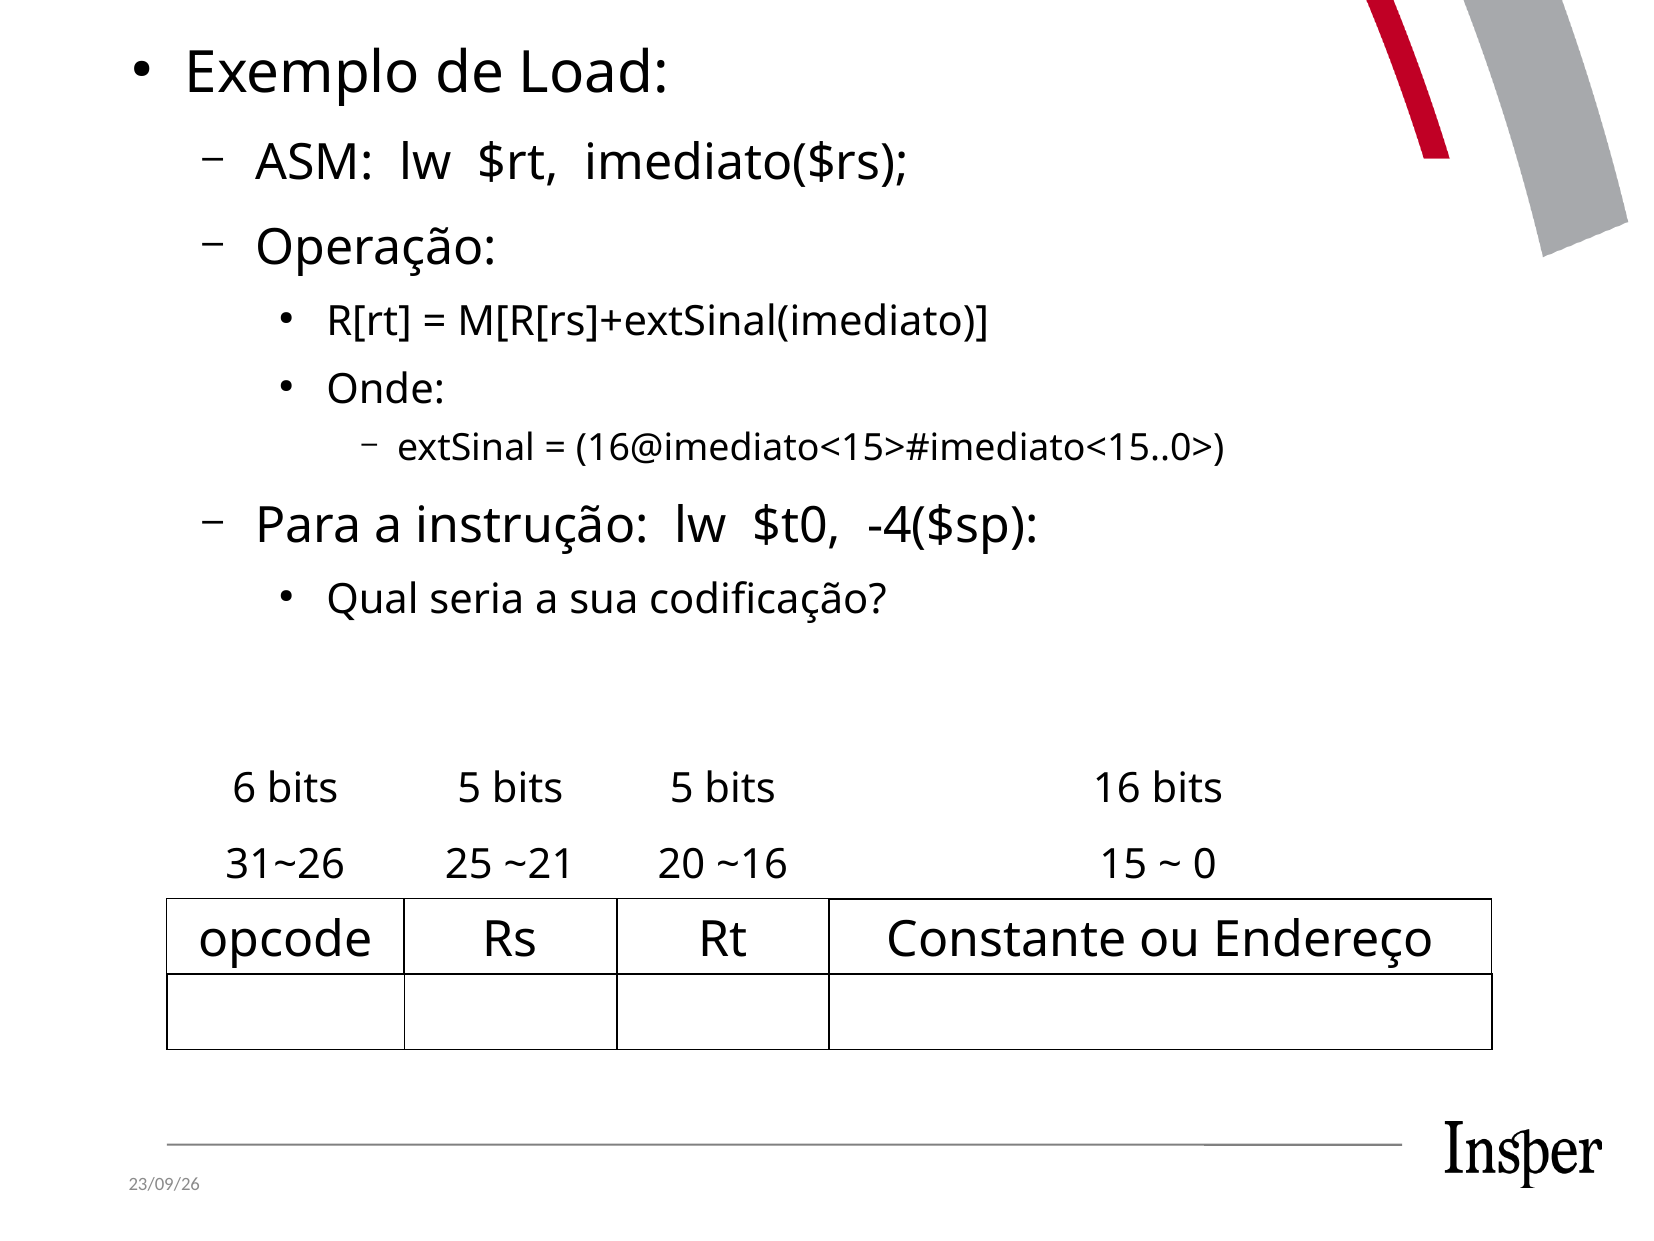

# Exemplo de Load:
ASM: lw $rt, imediato($rs);
Operação:
R[rt] = M[R[rs]+extSinal(imediato)]
Onde:
extSinal = (16@imediato<15>#imediato<15..0>)
Para a instrução: lw $t0, -4($sp):
Qual seria a sua codificação?
6 bits
31~26
5 bits
25 ~21
5 bits
20 ~16
16 bits
15 ~ 0
opcode
Rs
Rt
Constante ou Endereço